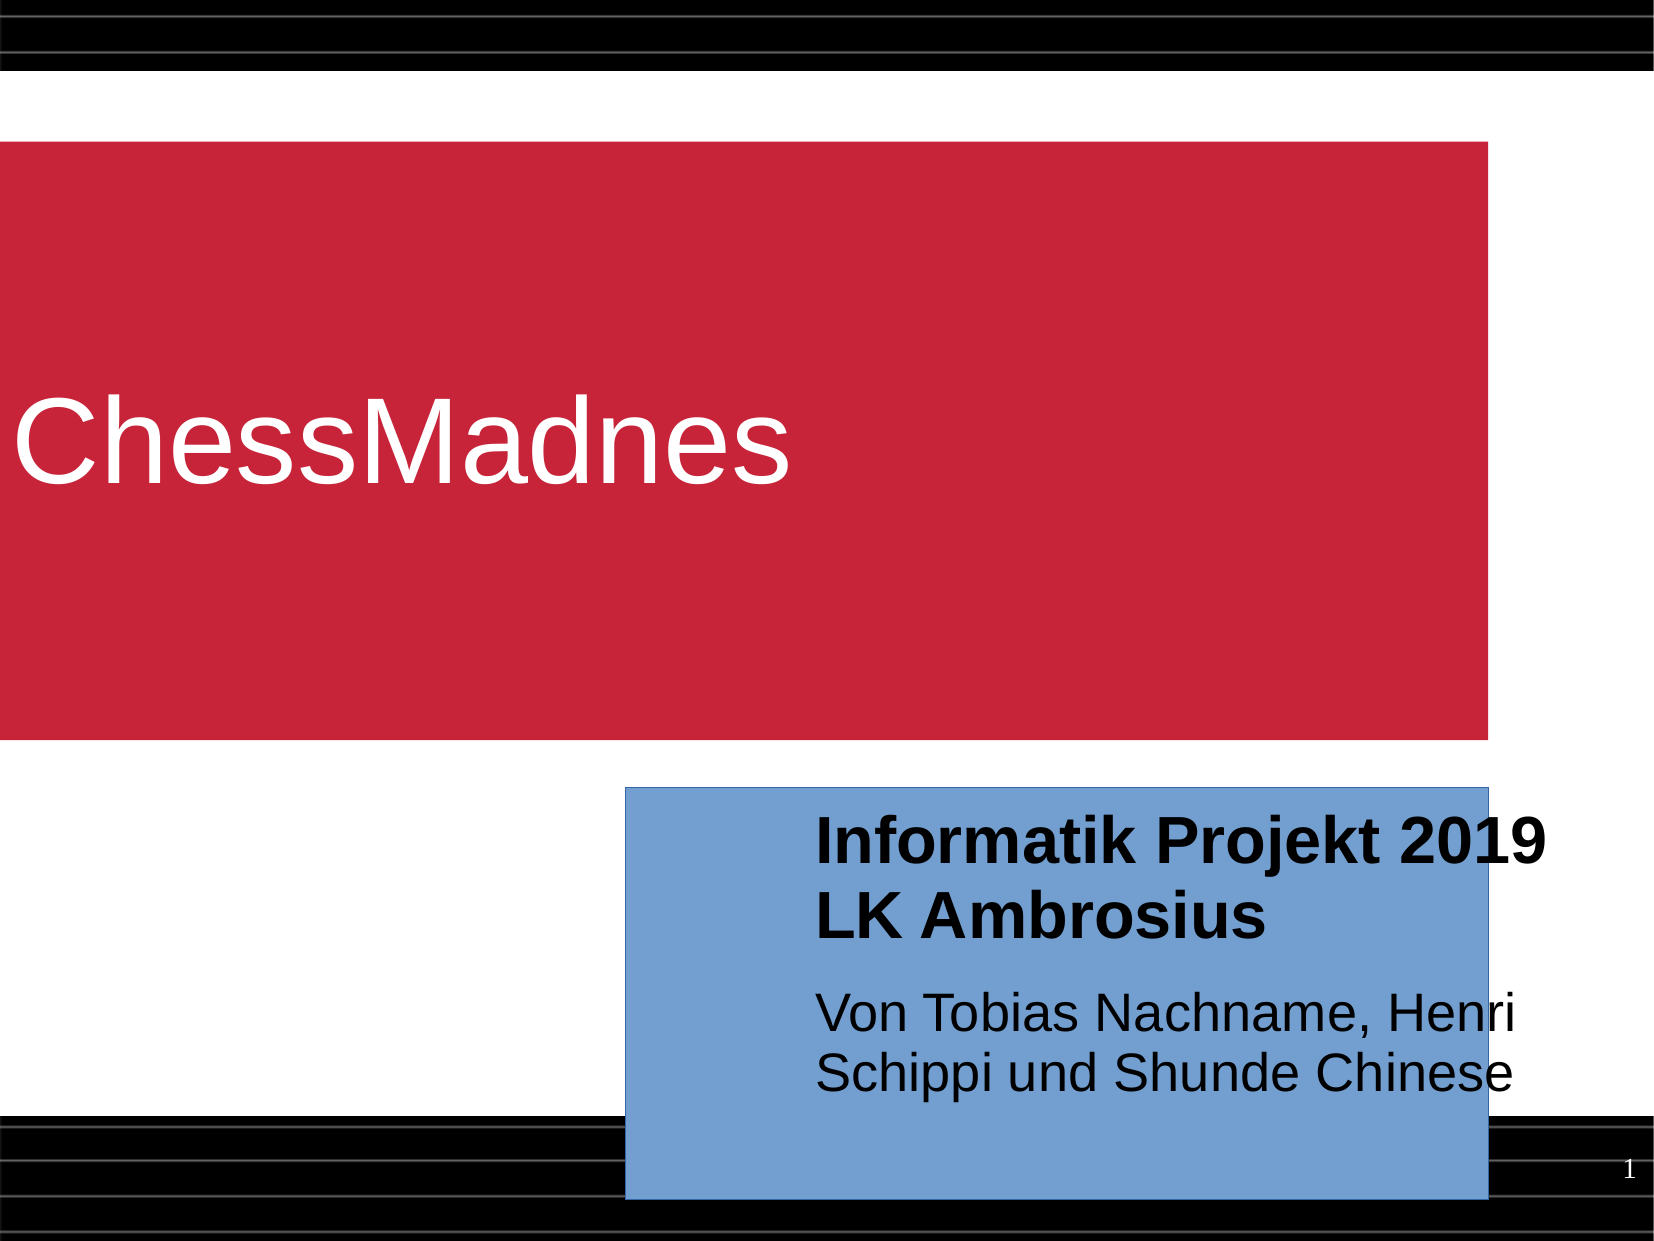

# ChessMadnes
Informatik Projekt 2019 LK Ambrosius
Von Tobias Nachname, Henri Schippi und Shunde Chinese
1